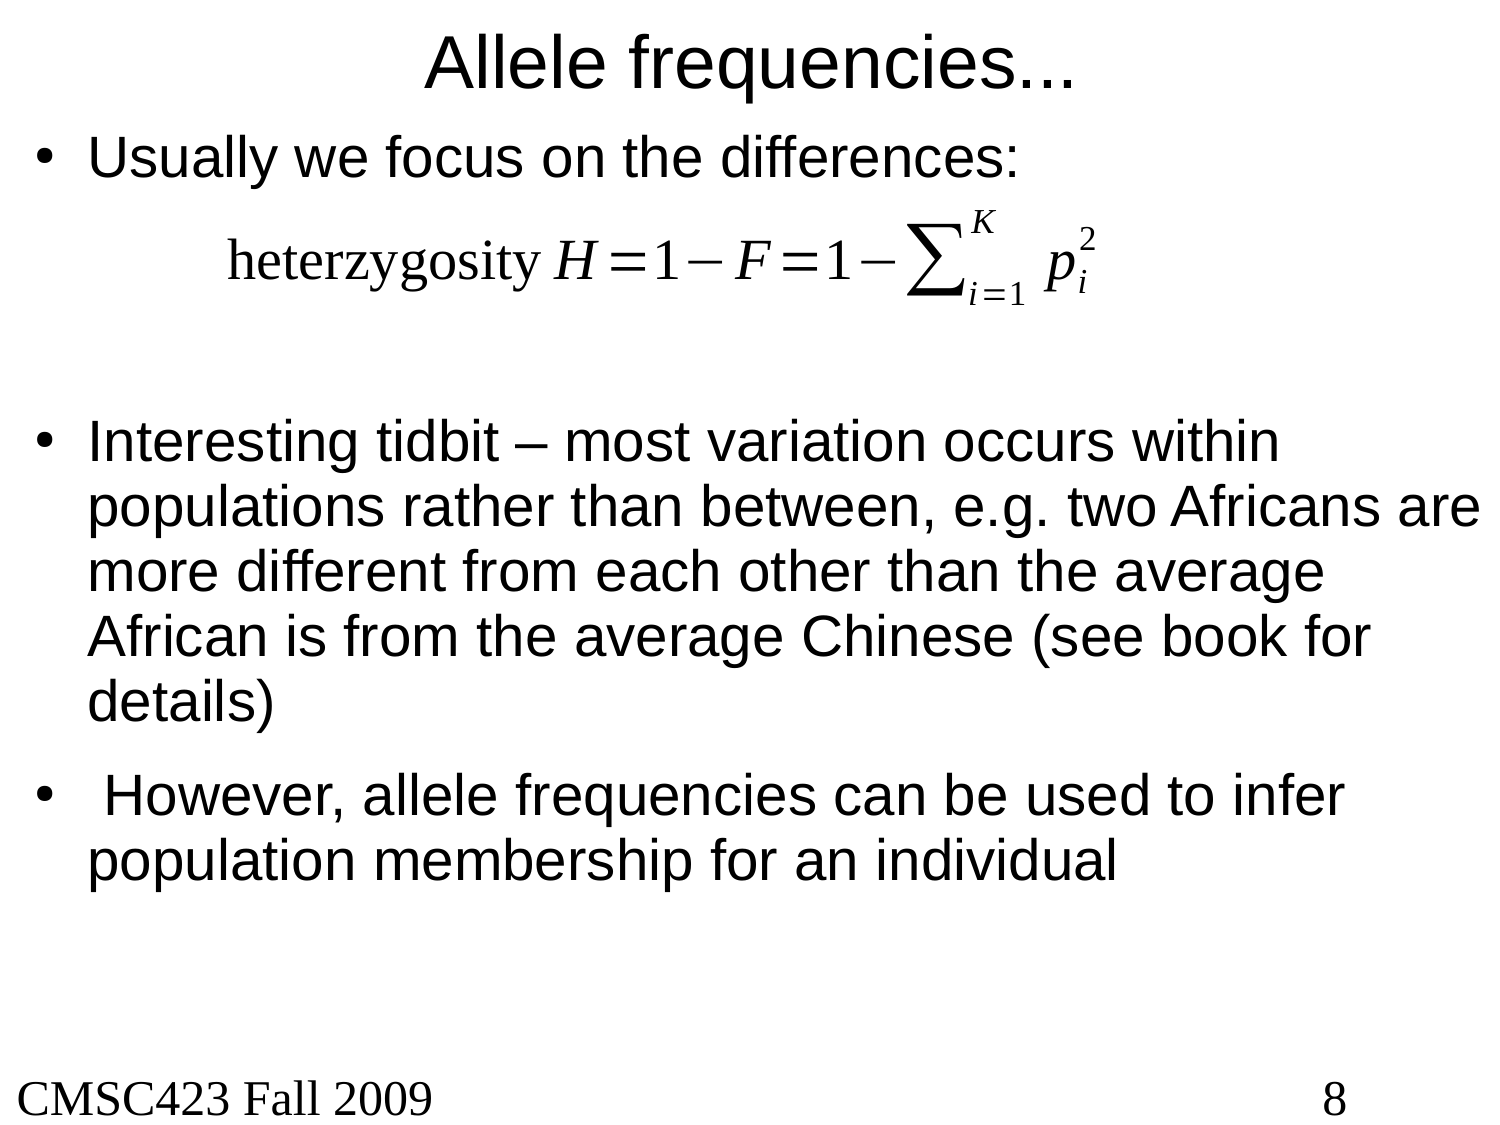

# Allele frequencies...
Usually we focus on the differences:
Interesting tidbit – most variation occurs within populations rather than between, e.g. two Africans are more different from each other than the average African is from the average Chinese (see book for details)
 However, allele frequencies can be used to infer population membership for an individual
CMSC423 Fall 2009
8